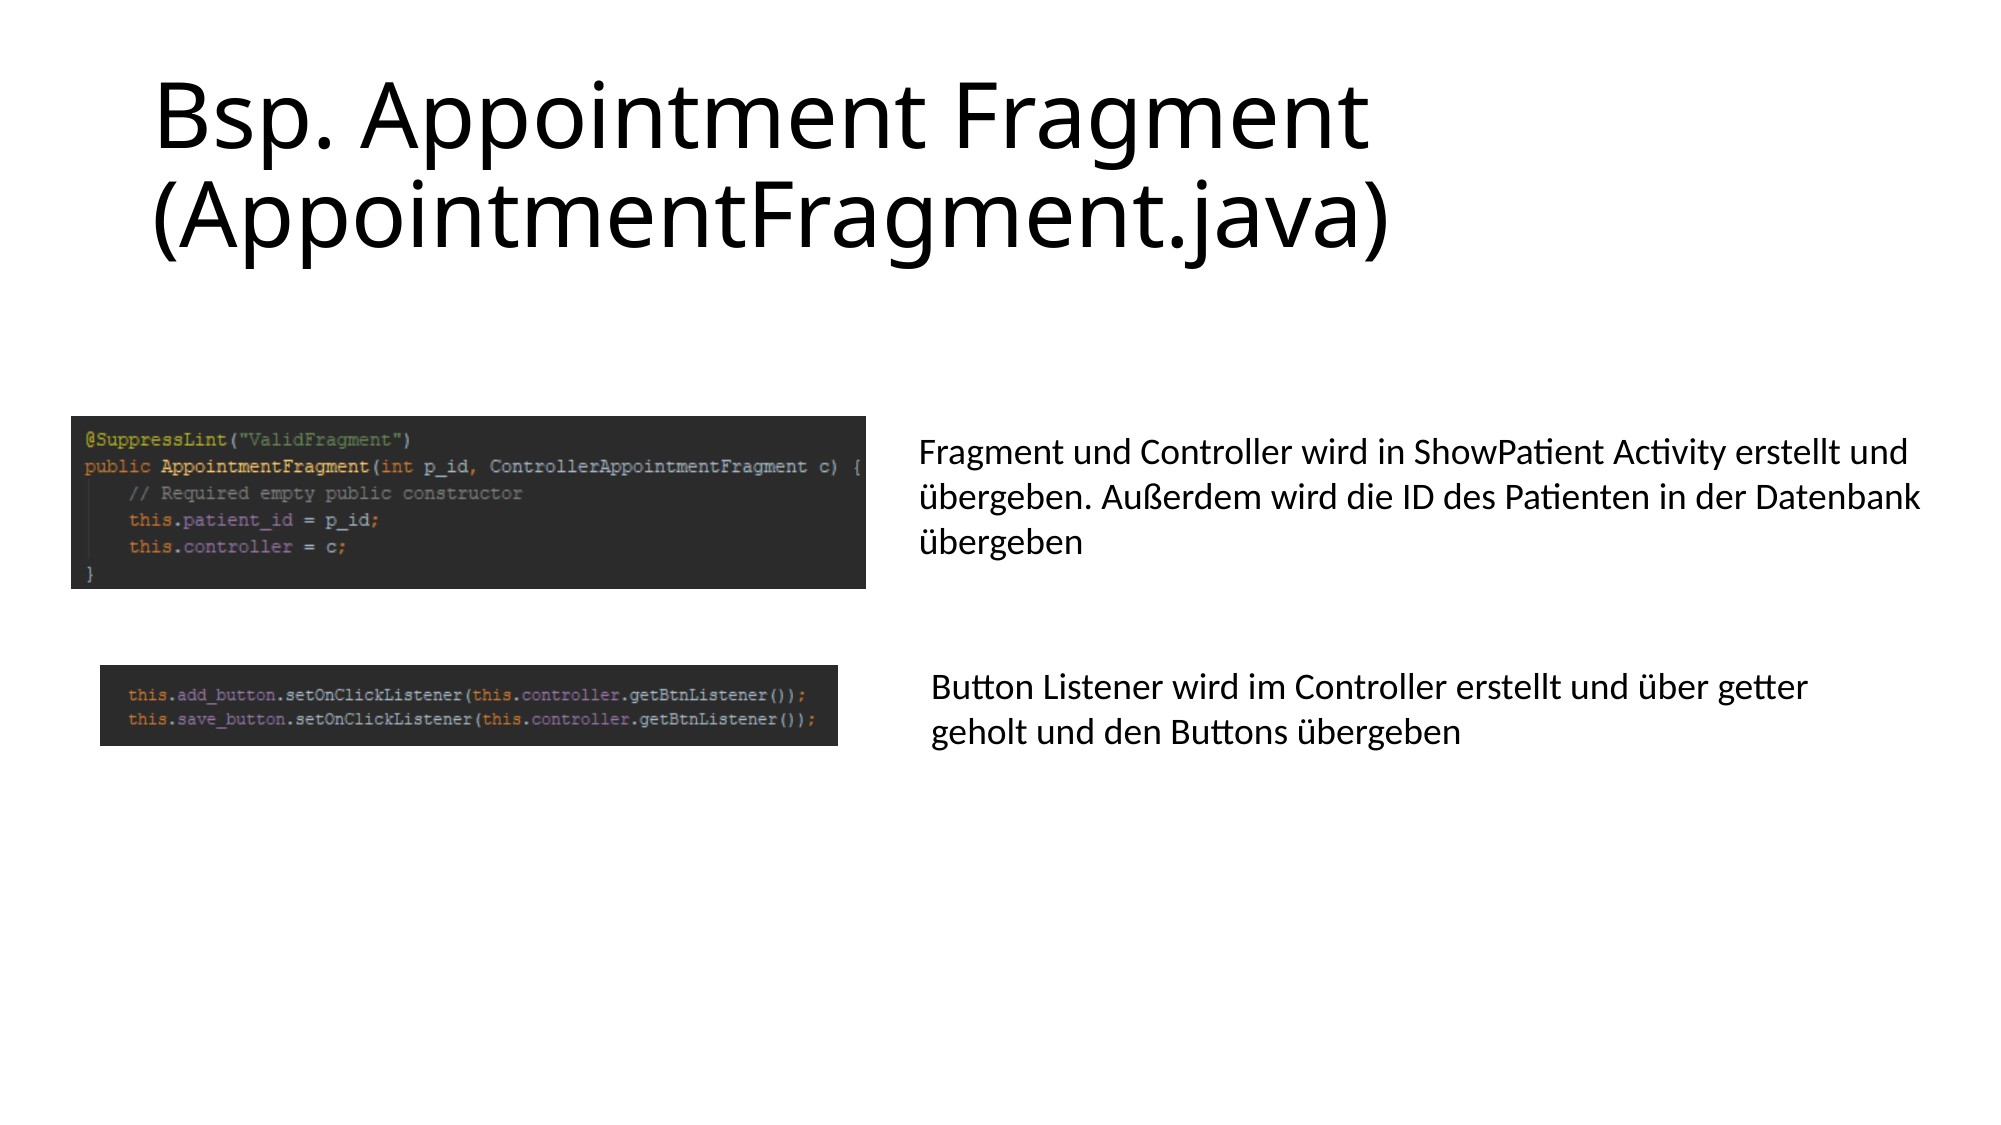

# Bsp. Appointment Fragment (AppointmentFragment.java)
Fragment und Controller wird in ShowPatient Activity erstellt und übergeben. Außerdem wird die ID des Patienten in der Datenbank übergeben
Button Listener wird im Controller erstellt und über getter geholt und den Buttons übergeben